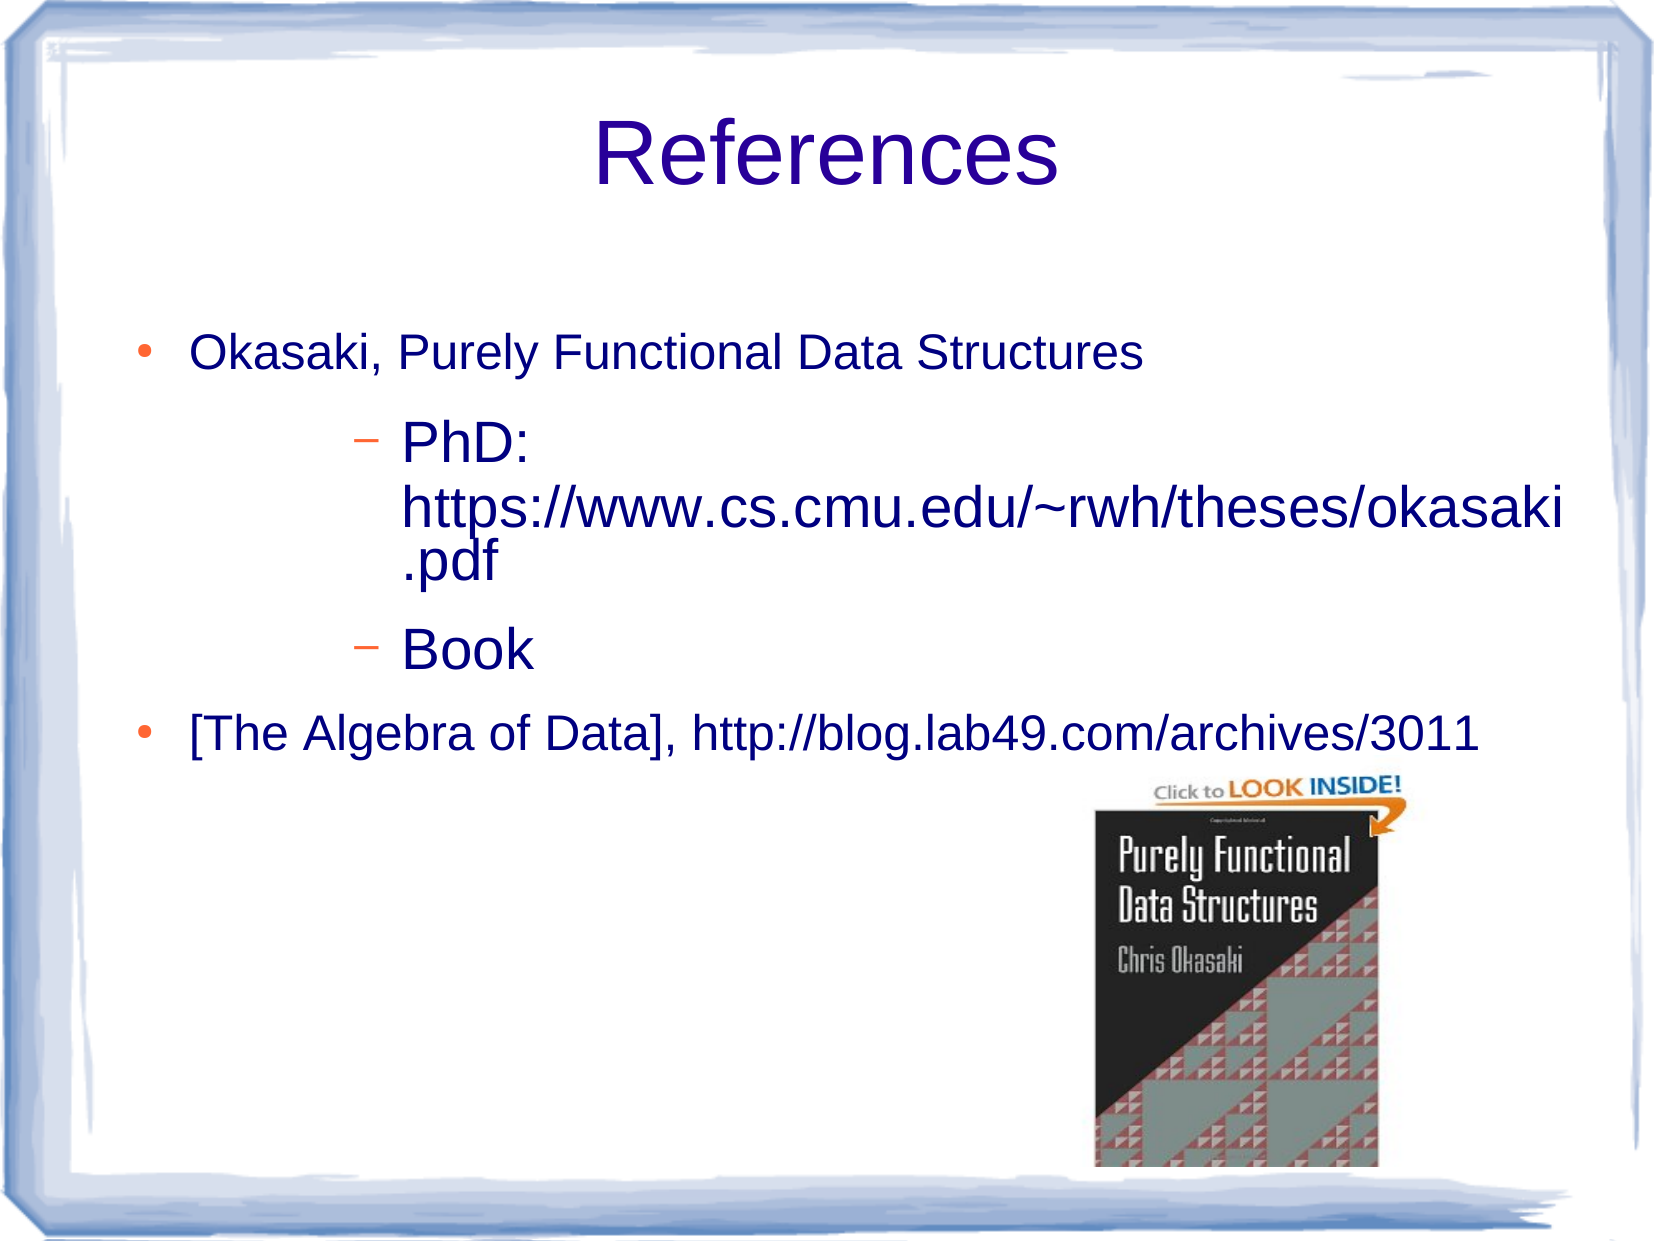

# References
Okasaki, Purely Functional Data Structures
PhD: https://www.cs.cmu.edu/~rwh/theses/okasaki.pdf
Book
[The Algebra of Data], http://blog.lab49.com/archives/3011